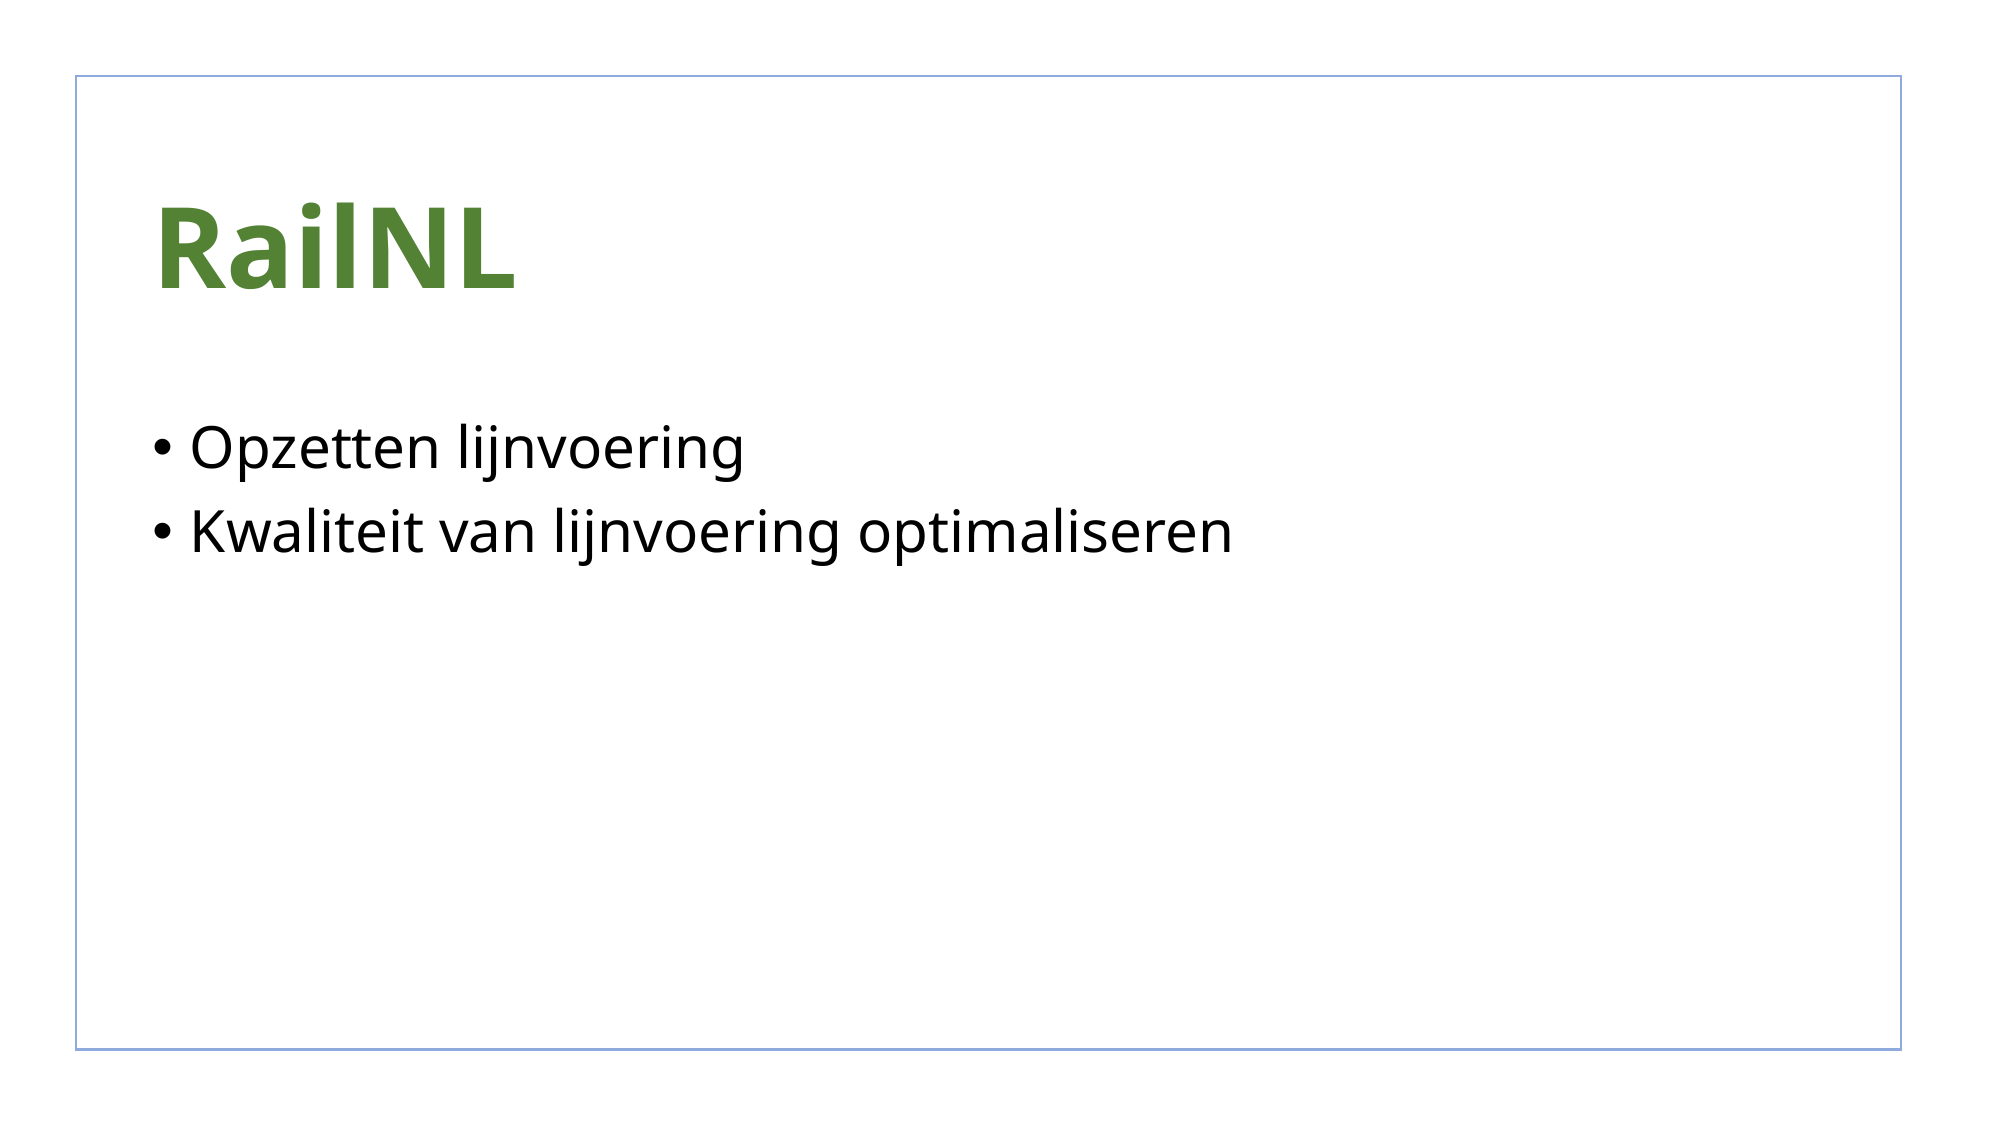

# RailNL
Opzetten lijnvoering
Kwaliteit van lijnvoering optimaliseren